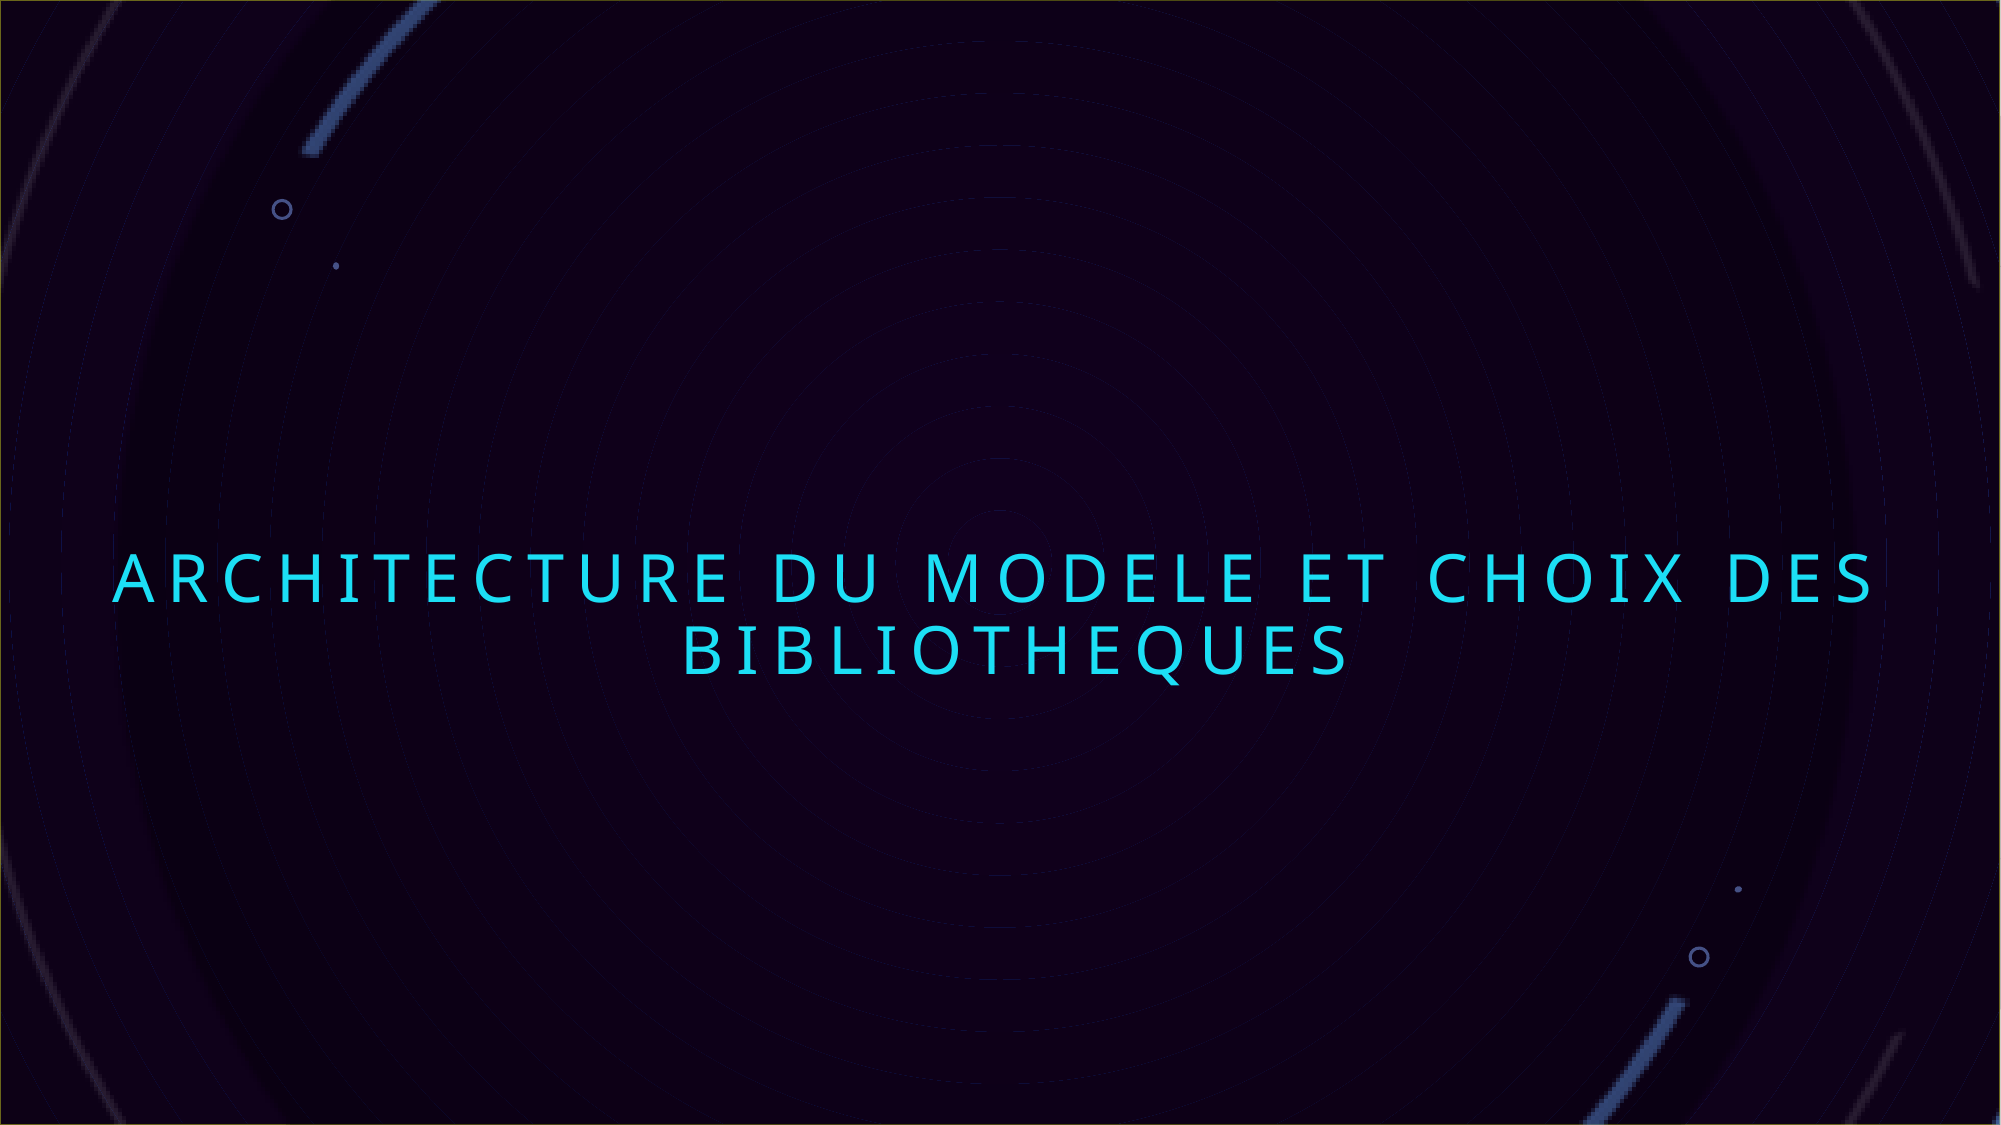

# Architecture du modele et choix des bibliotheques